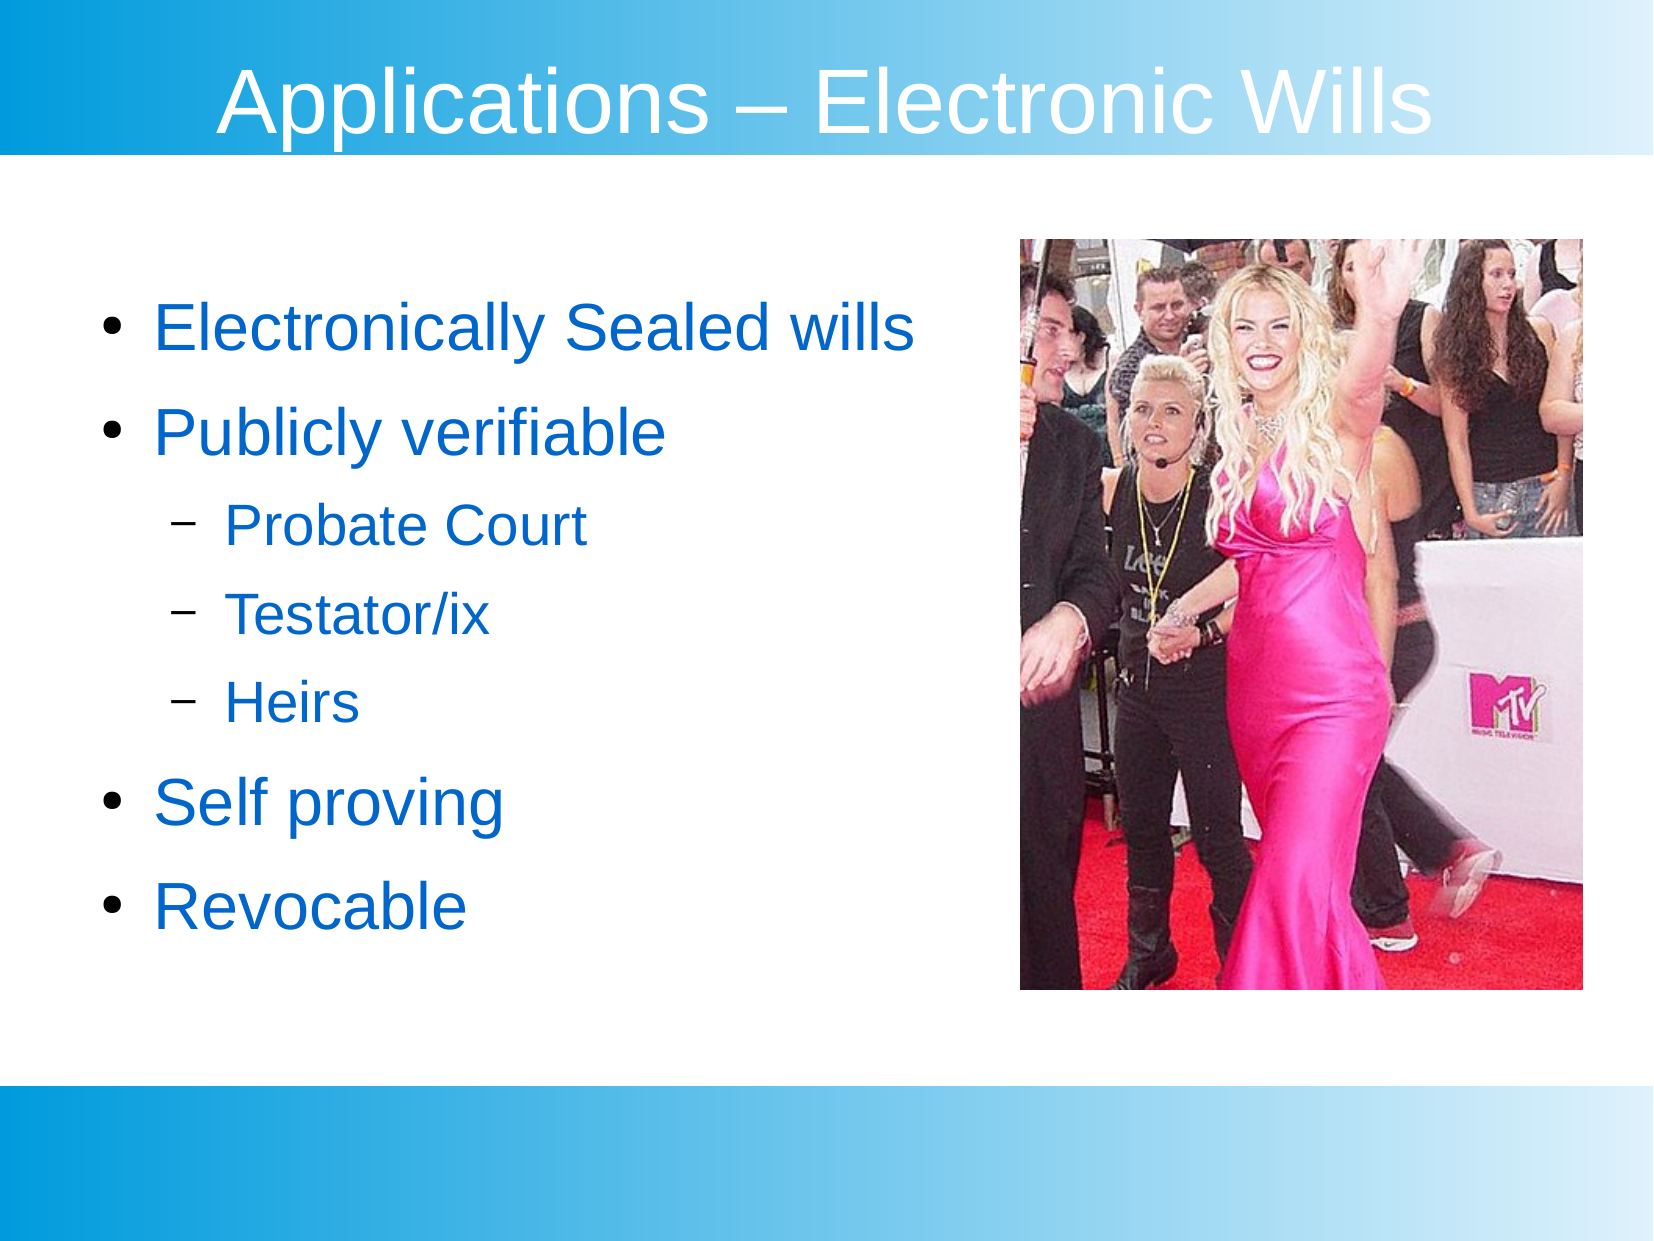

# Applications – Electronic Wills
Electronically Sealed wills
Publicly verifiable
Probate Court
Testator/ix
Heirs
Self proving
Revocable